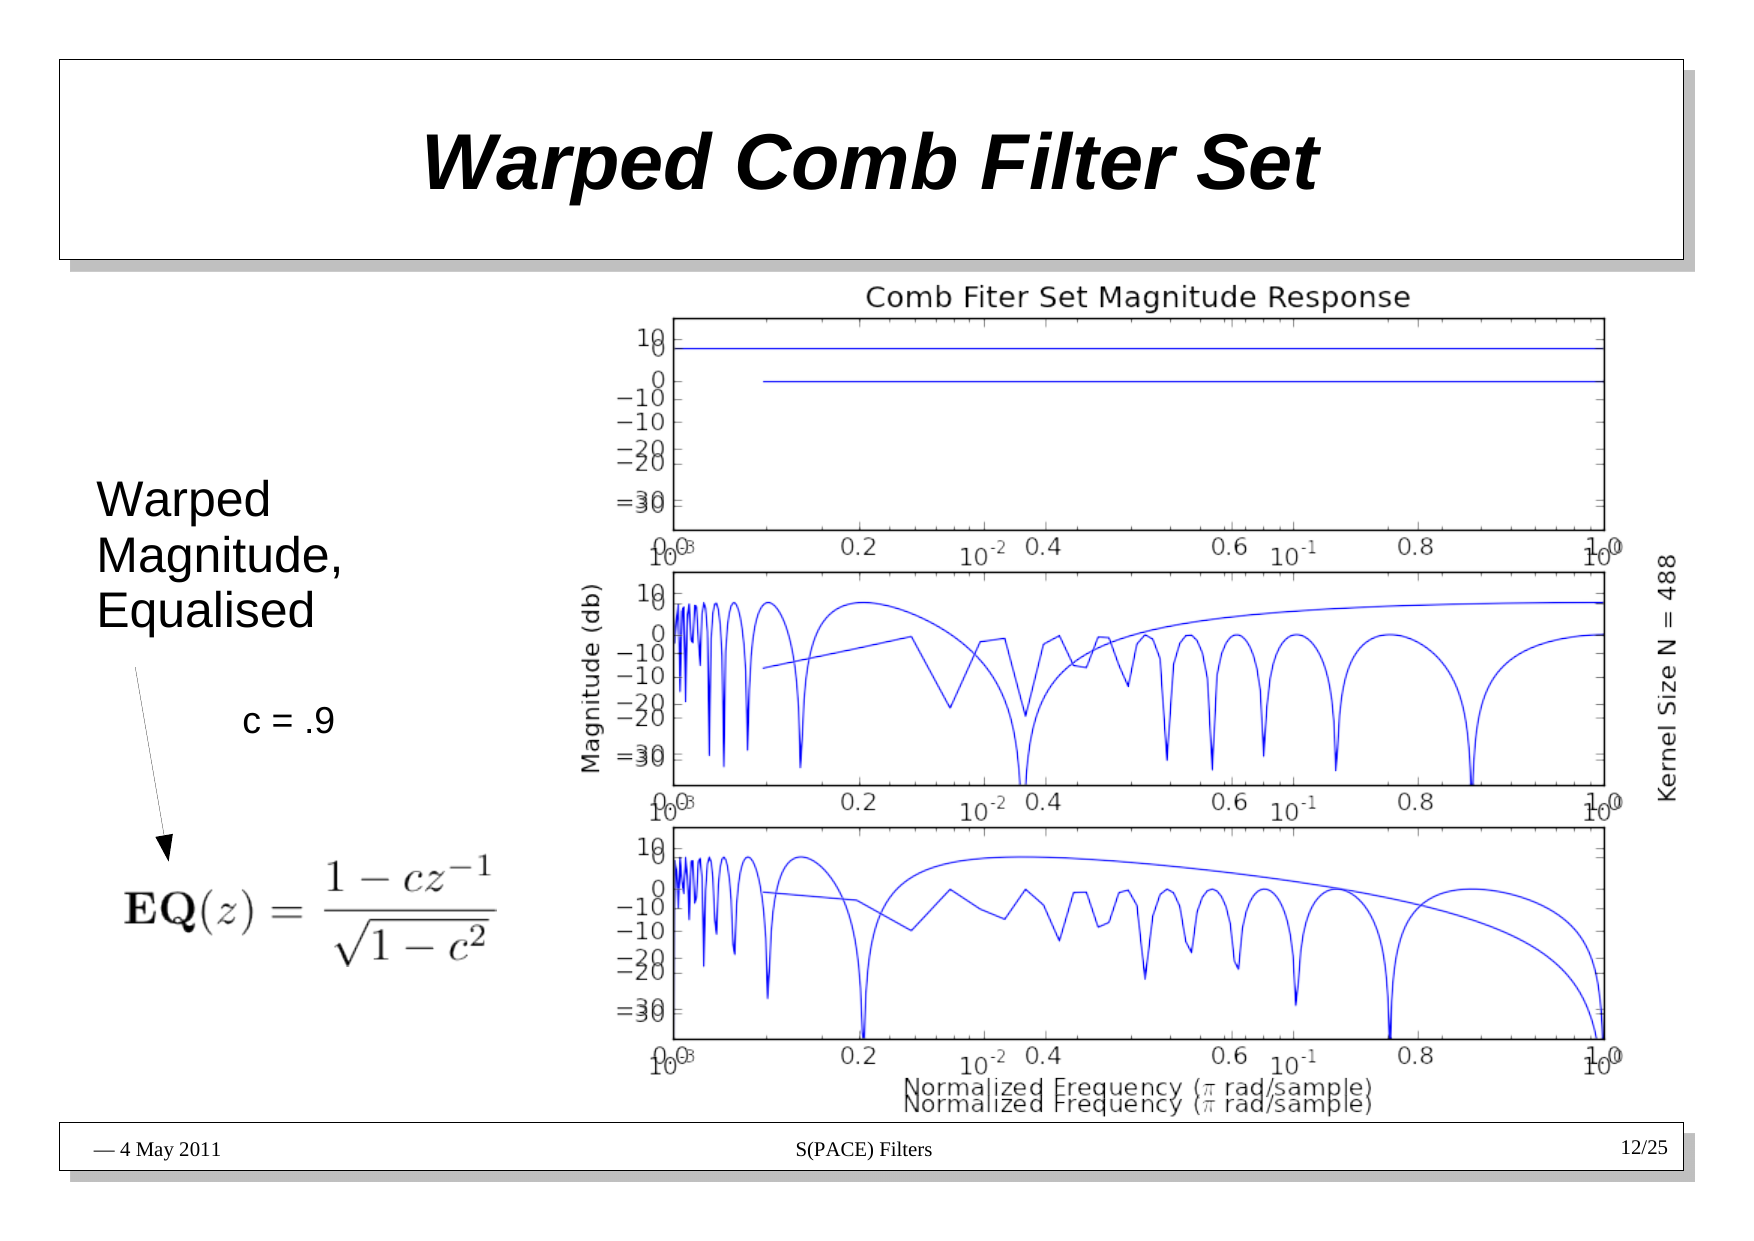

# Warped Comb Filter Set
Warped Magnitude, Equalised
c = .9